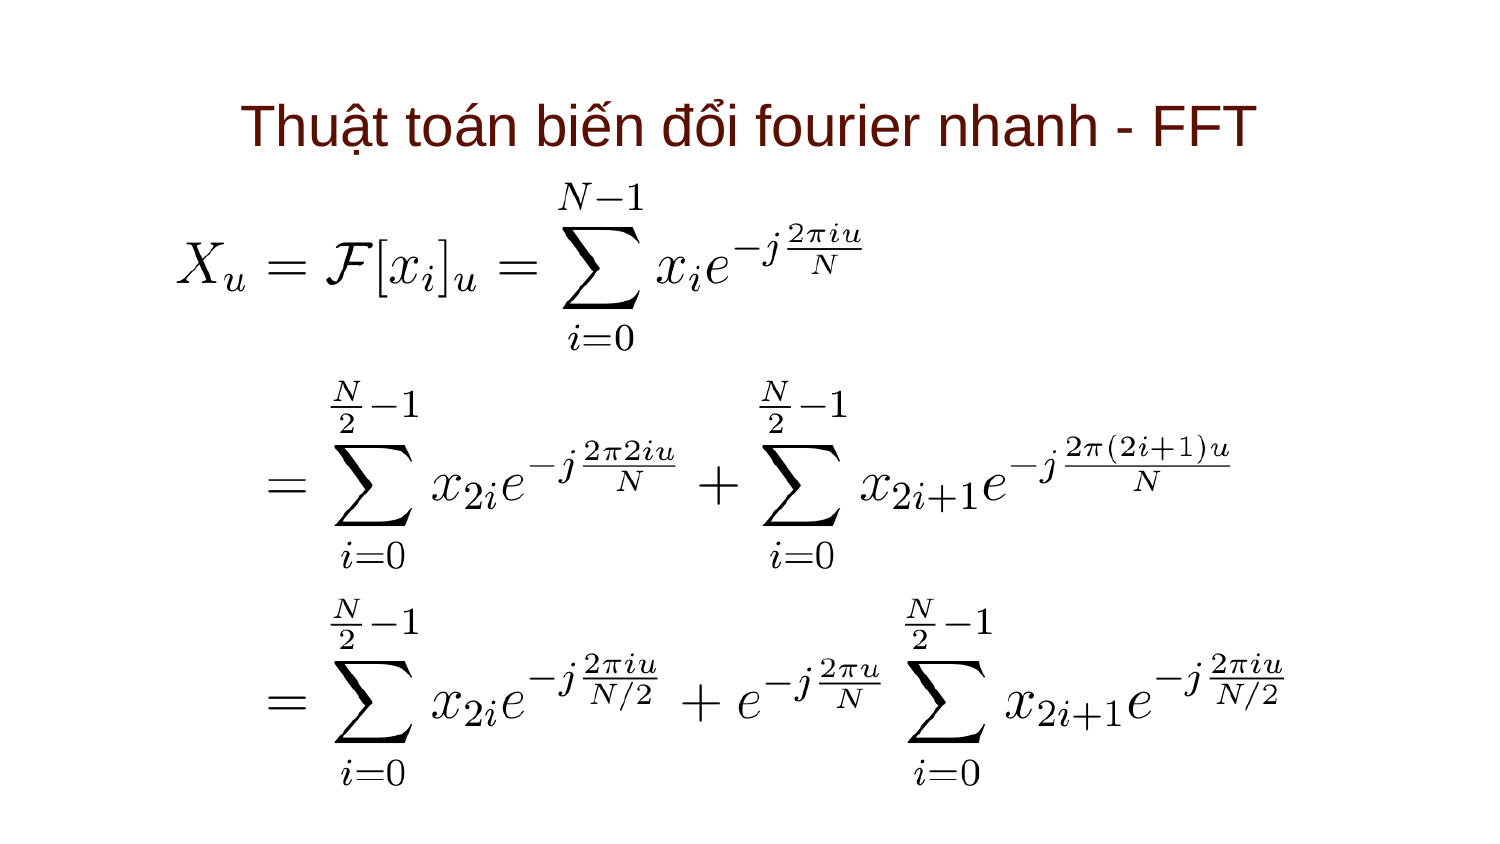

# Thuật toán biến đổi fourier nhanh - FFT